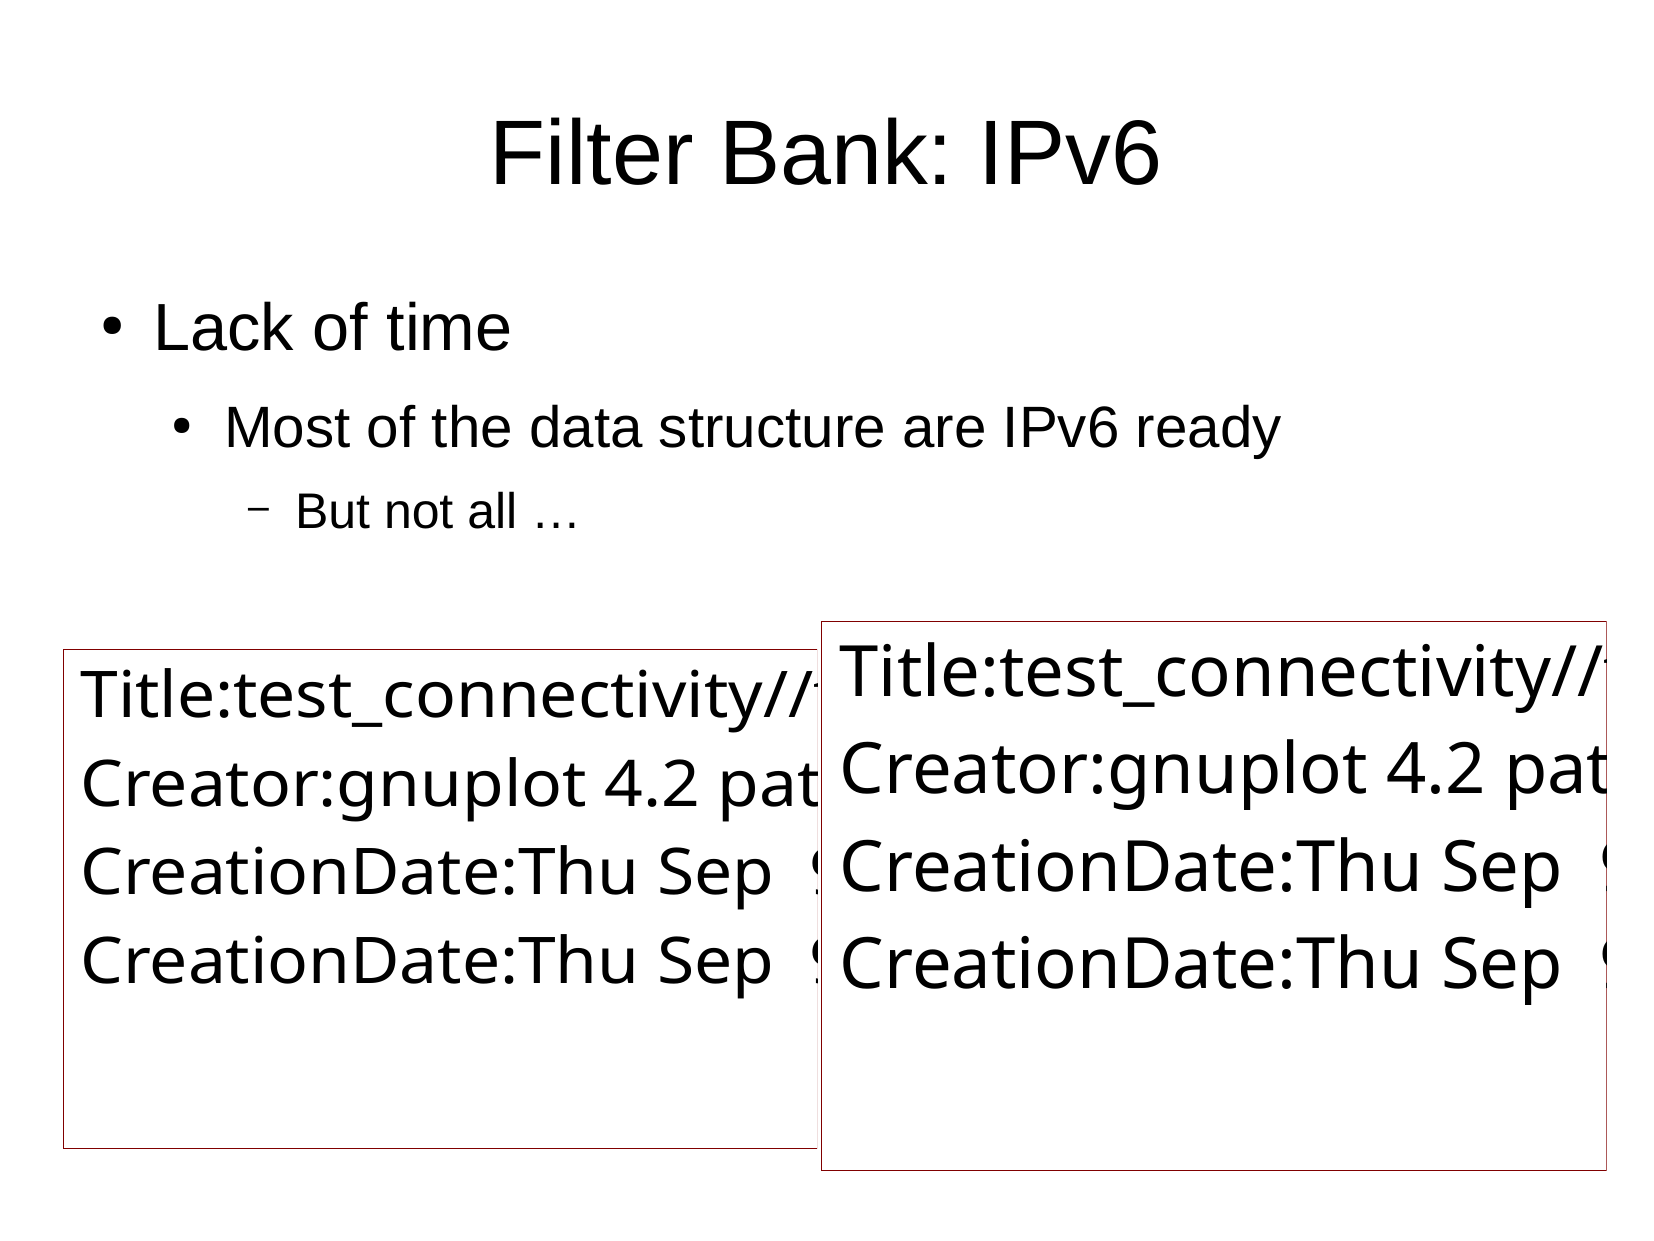

# Filter Bank: IPv6
Lack of time
Most of the data structure are IPv6 ready
But not all …